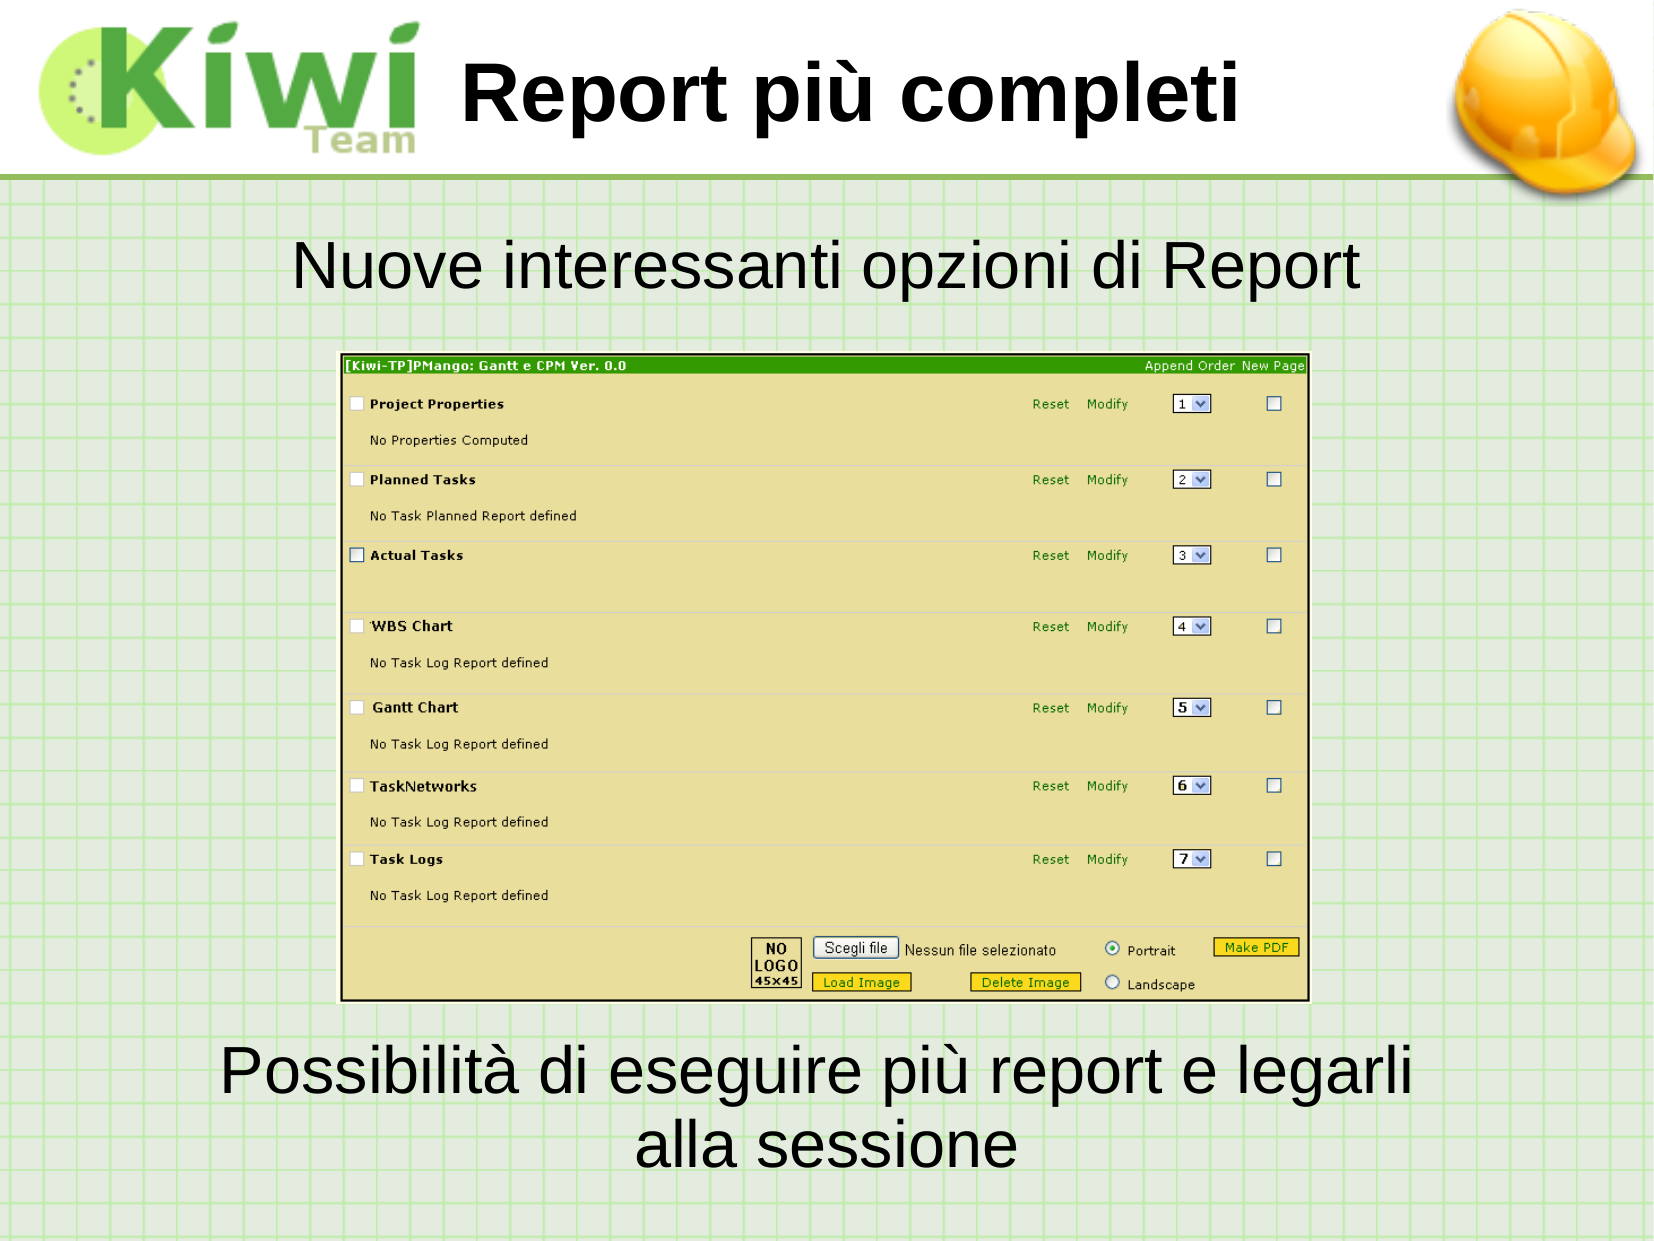

Report più completi
# Nuove interessanti opzioni di Report
Possibilità di eseguire più report e legarli
alla sessione